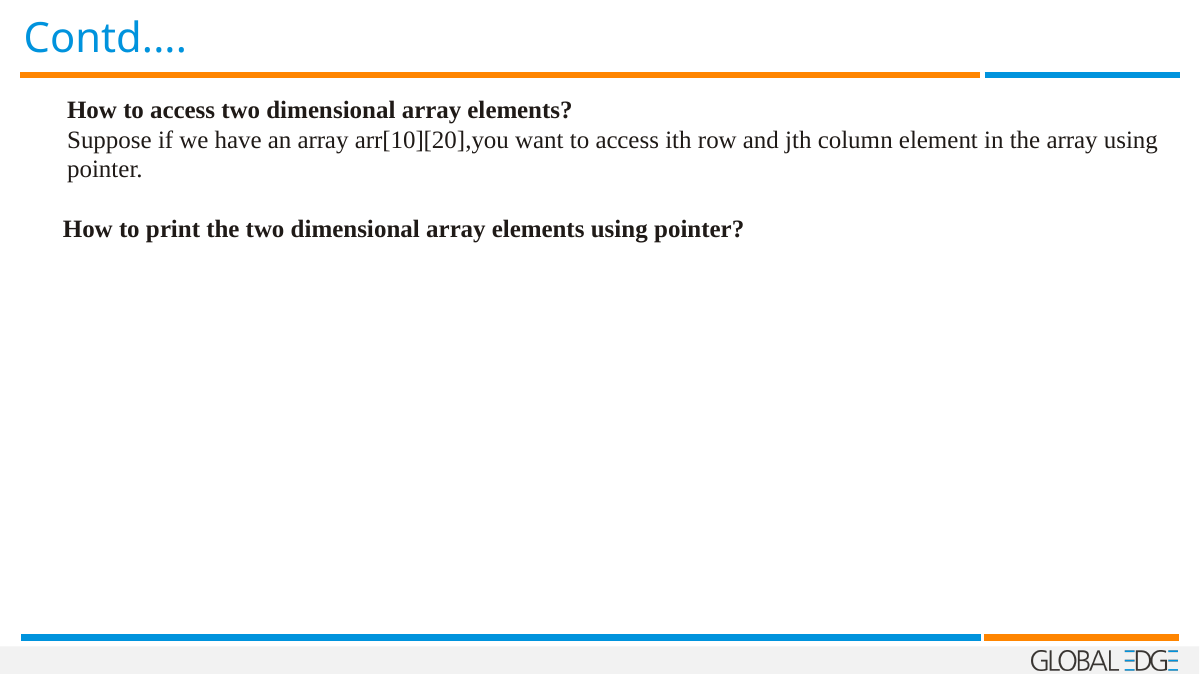

Contd....
How to access two dimensional array elements?
Suppose if we have an array arr[10][20],you want to access ith row and jth column element in the array using pointer.
 How to print the two dimensional array elements using pointer?